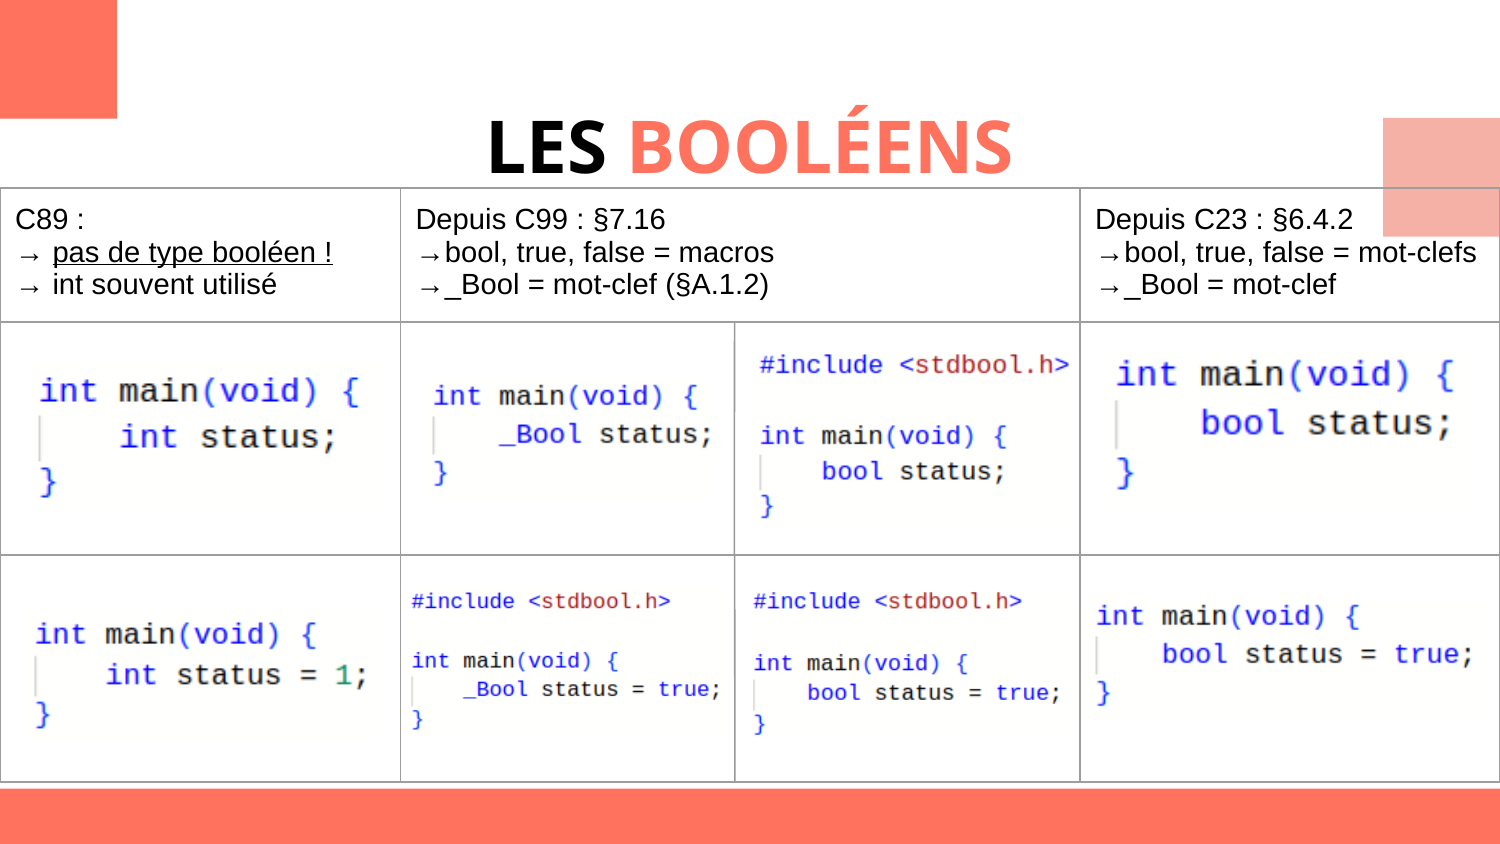

# LES BOOLÉENS
| C89 : → pas de type booléen ! → int souvent utilisé | Depuis C99 : §7.16 →bool, true, false = macros →\_Bool = mot-clef (§A.1.2) | Depuis C23 : §6.4.2 →bool, true, false = mot-clefs →\_Bool = mot-clef |
| --- | --- | --- |
| | | |
| | | |